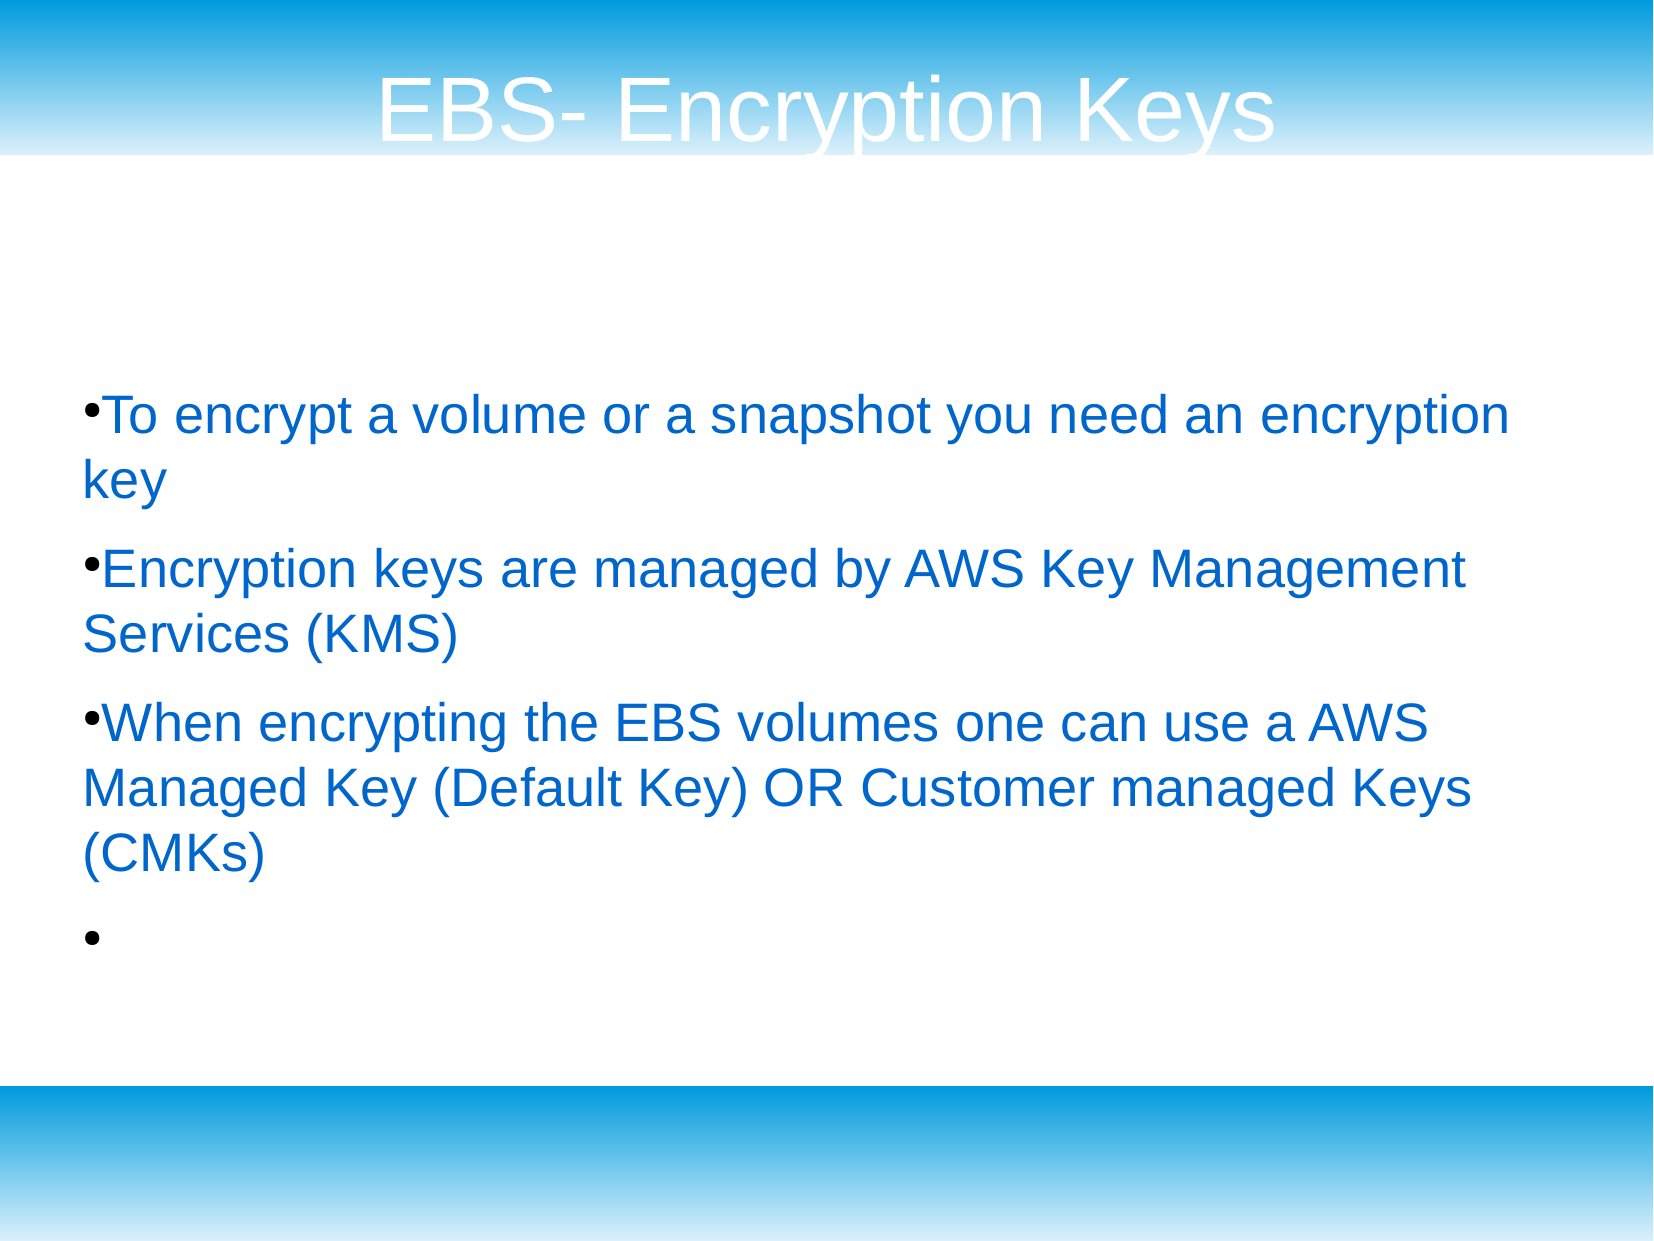

# EBS- Encryption Keys
To encrypt a volume or a snapshot you need an encryption key
Encryption keys are managed by AWS Key Management Services (KMS)
When encrypting the EBS volumes one can use a AWS Managed Key (Default Key) OR Customer managed Keys (CMKs)